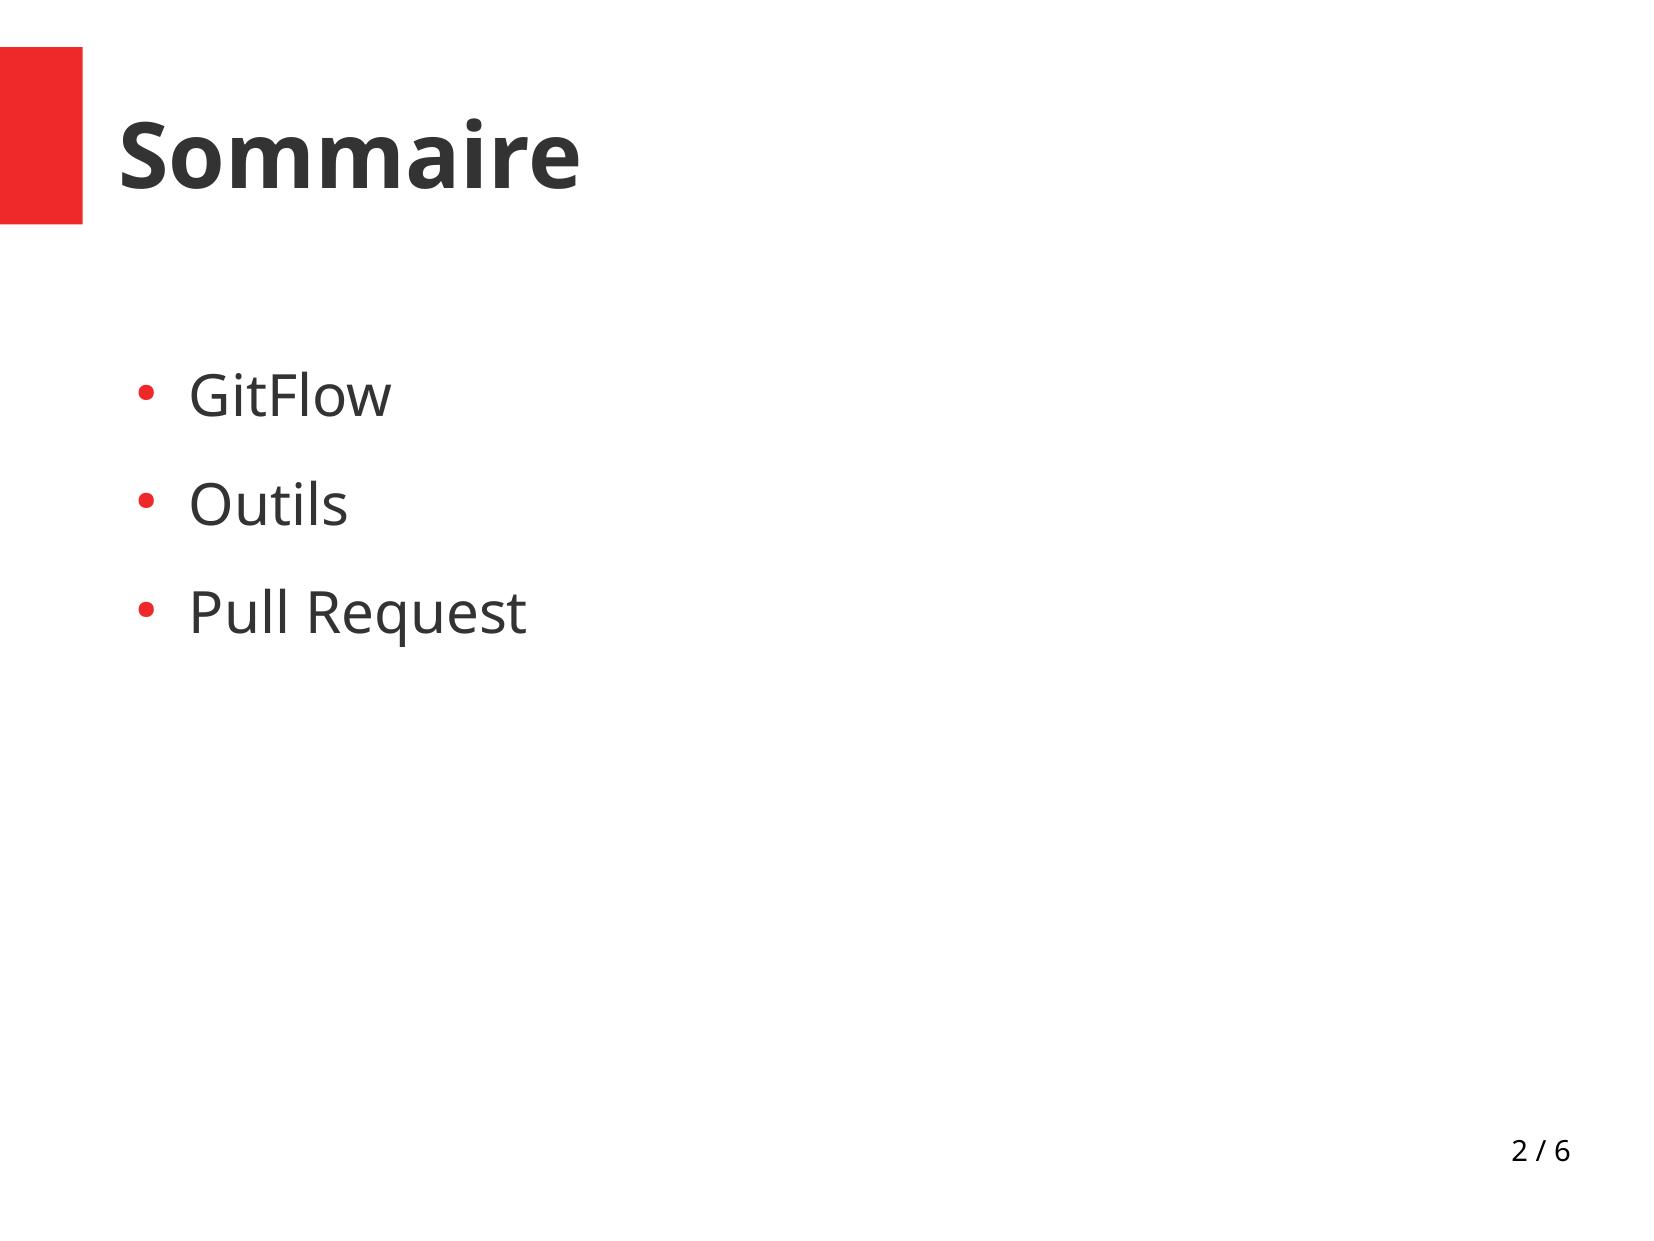

# Sommaire
GitFlow
Outils
Pull Request
2